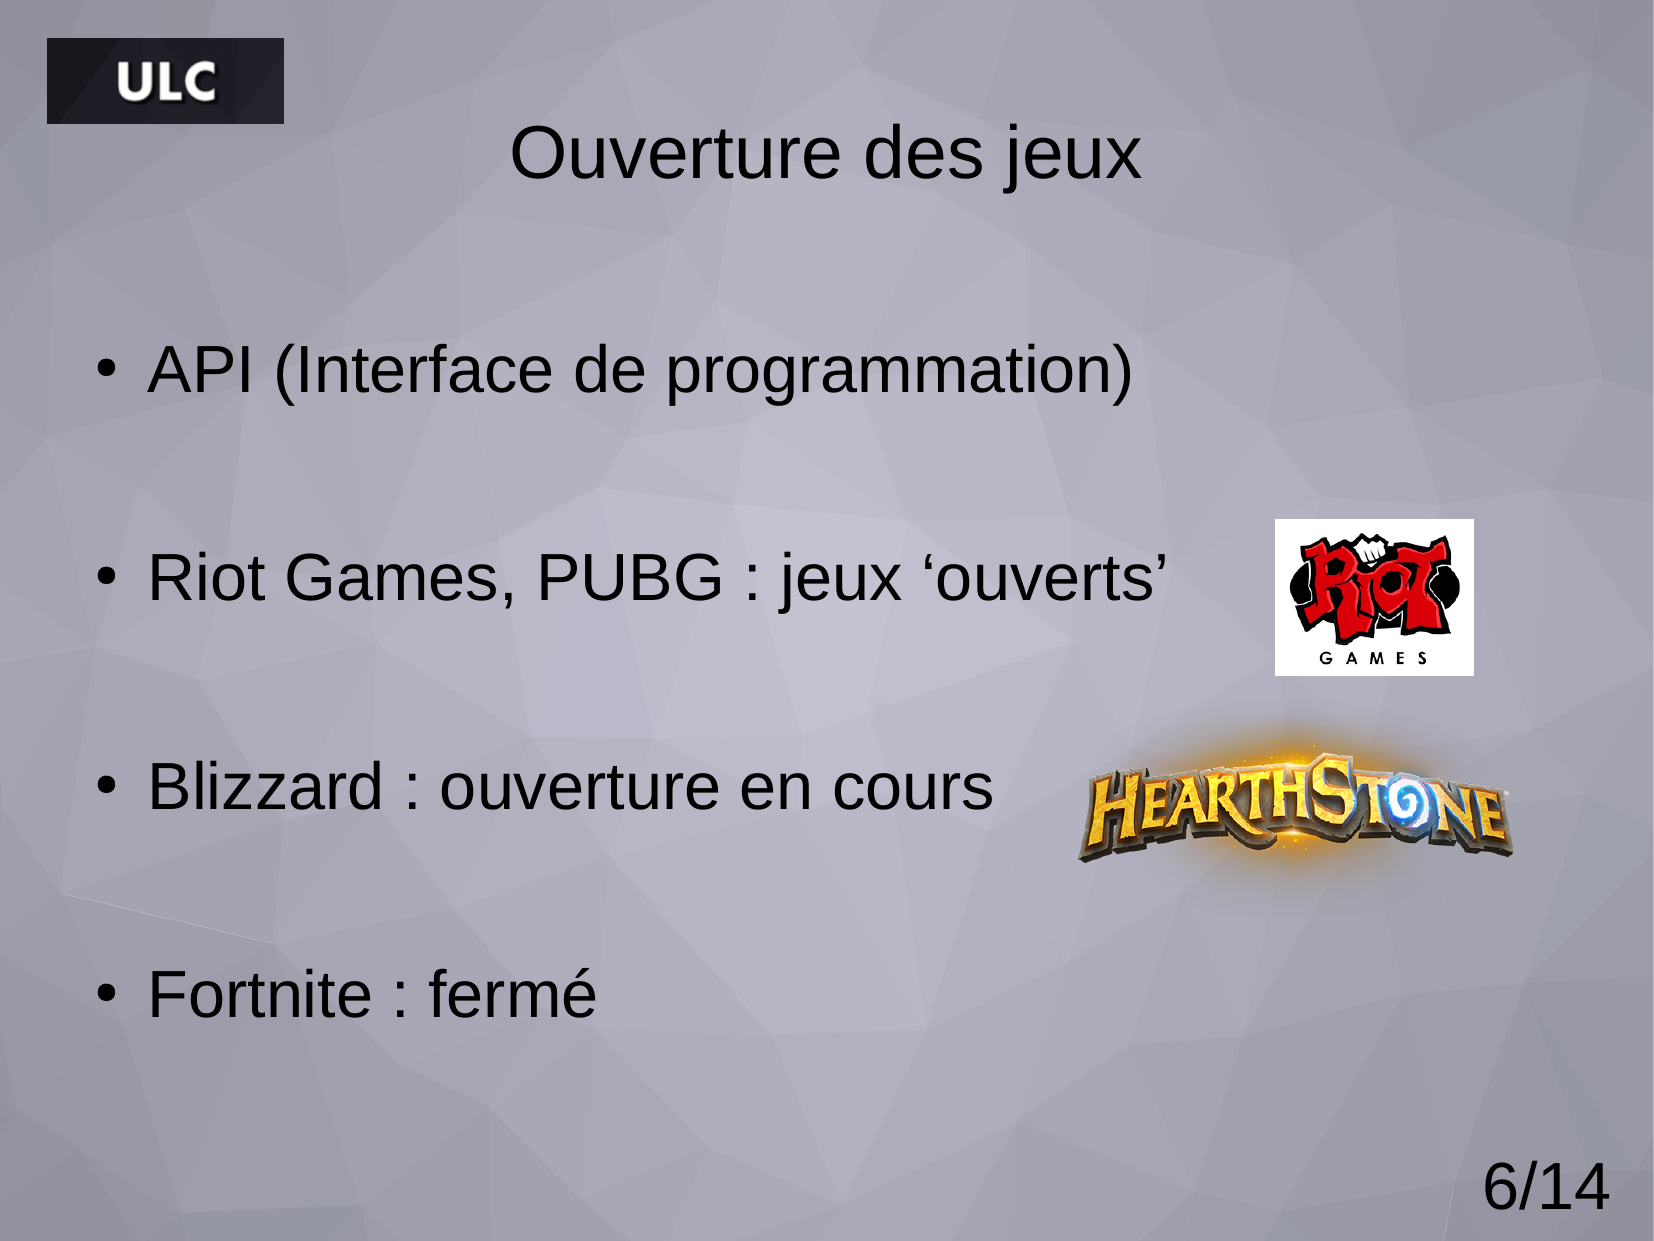

# Ouverture des jeux
API (Interface de programmation)
Riot Games, PUBG : jeux ‘ouverts’
Blizzard : ouverture en cours
Fortnite : fermé
6/14